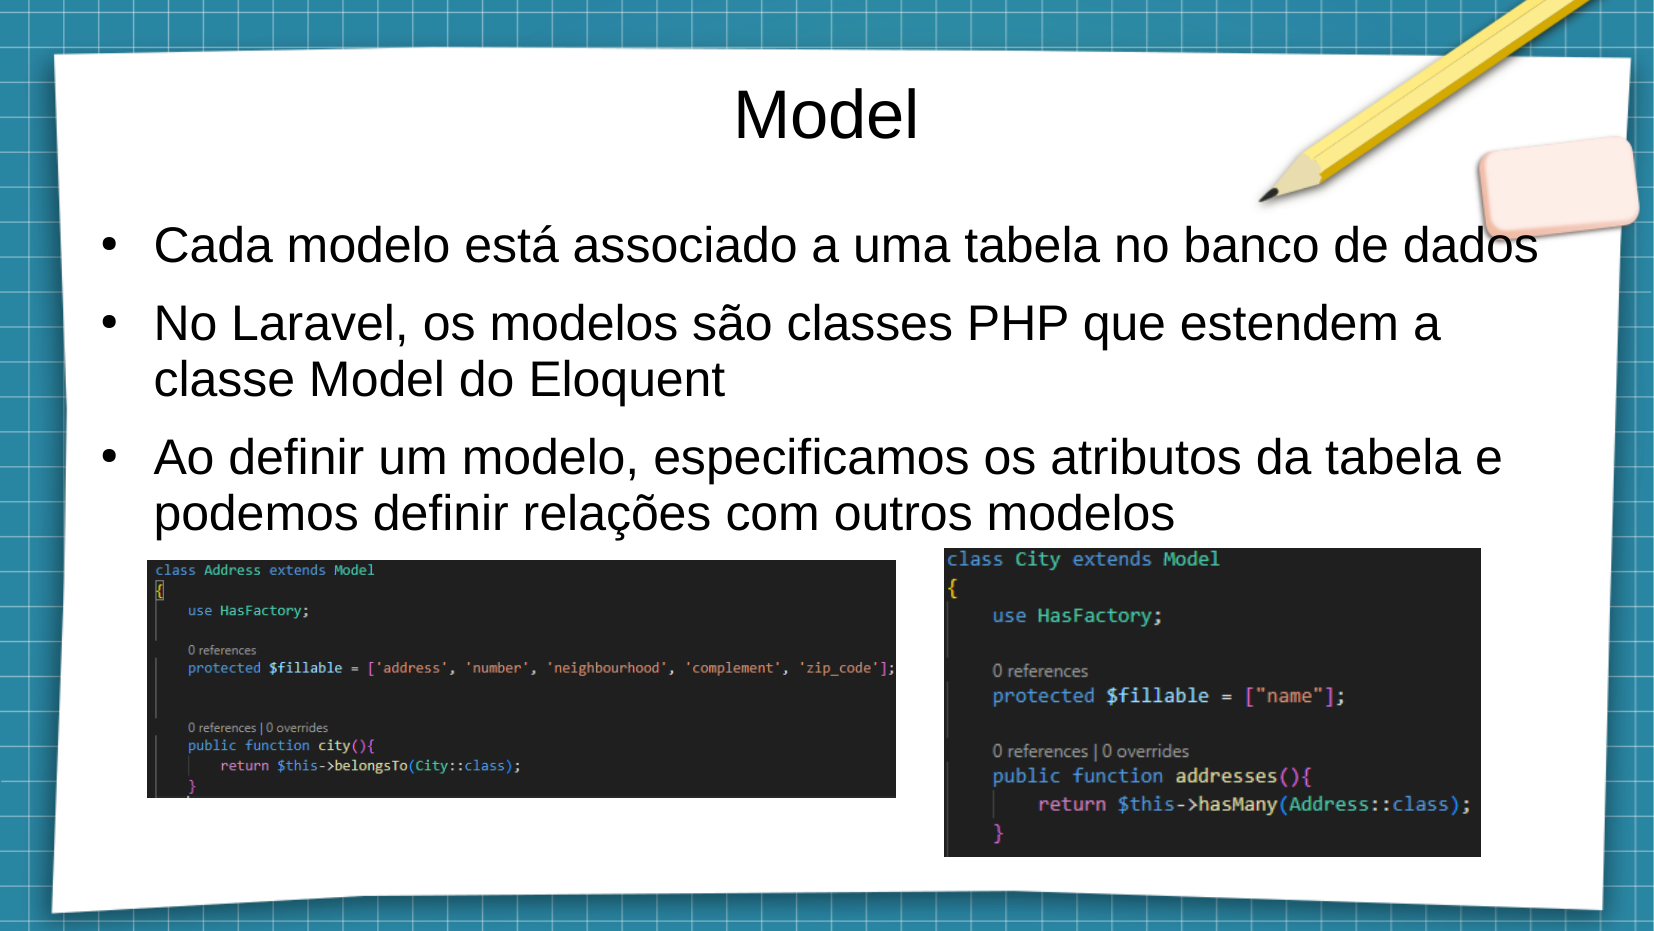

# Model
Cada modelo está associado a uma tabela no banco de dados
No Laravel, os modelos são classes PHP que estendem a classe Model do Eloquent
Ao definir um modelo, especificamos os atributos da tabela e podemos definir relações com outros modelos